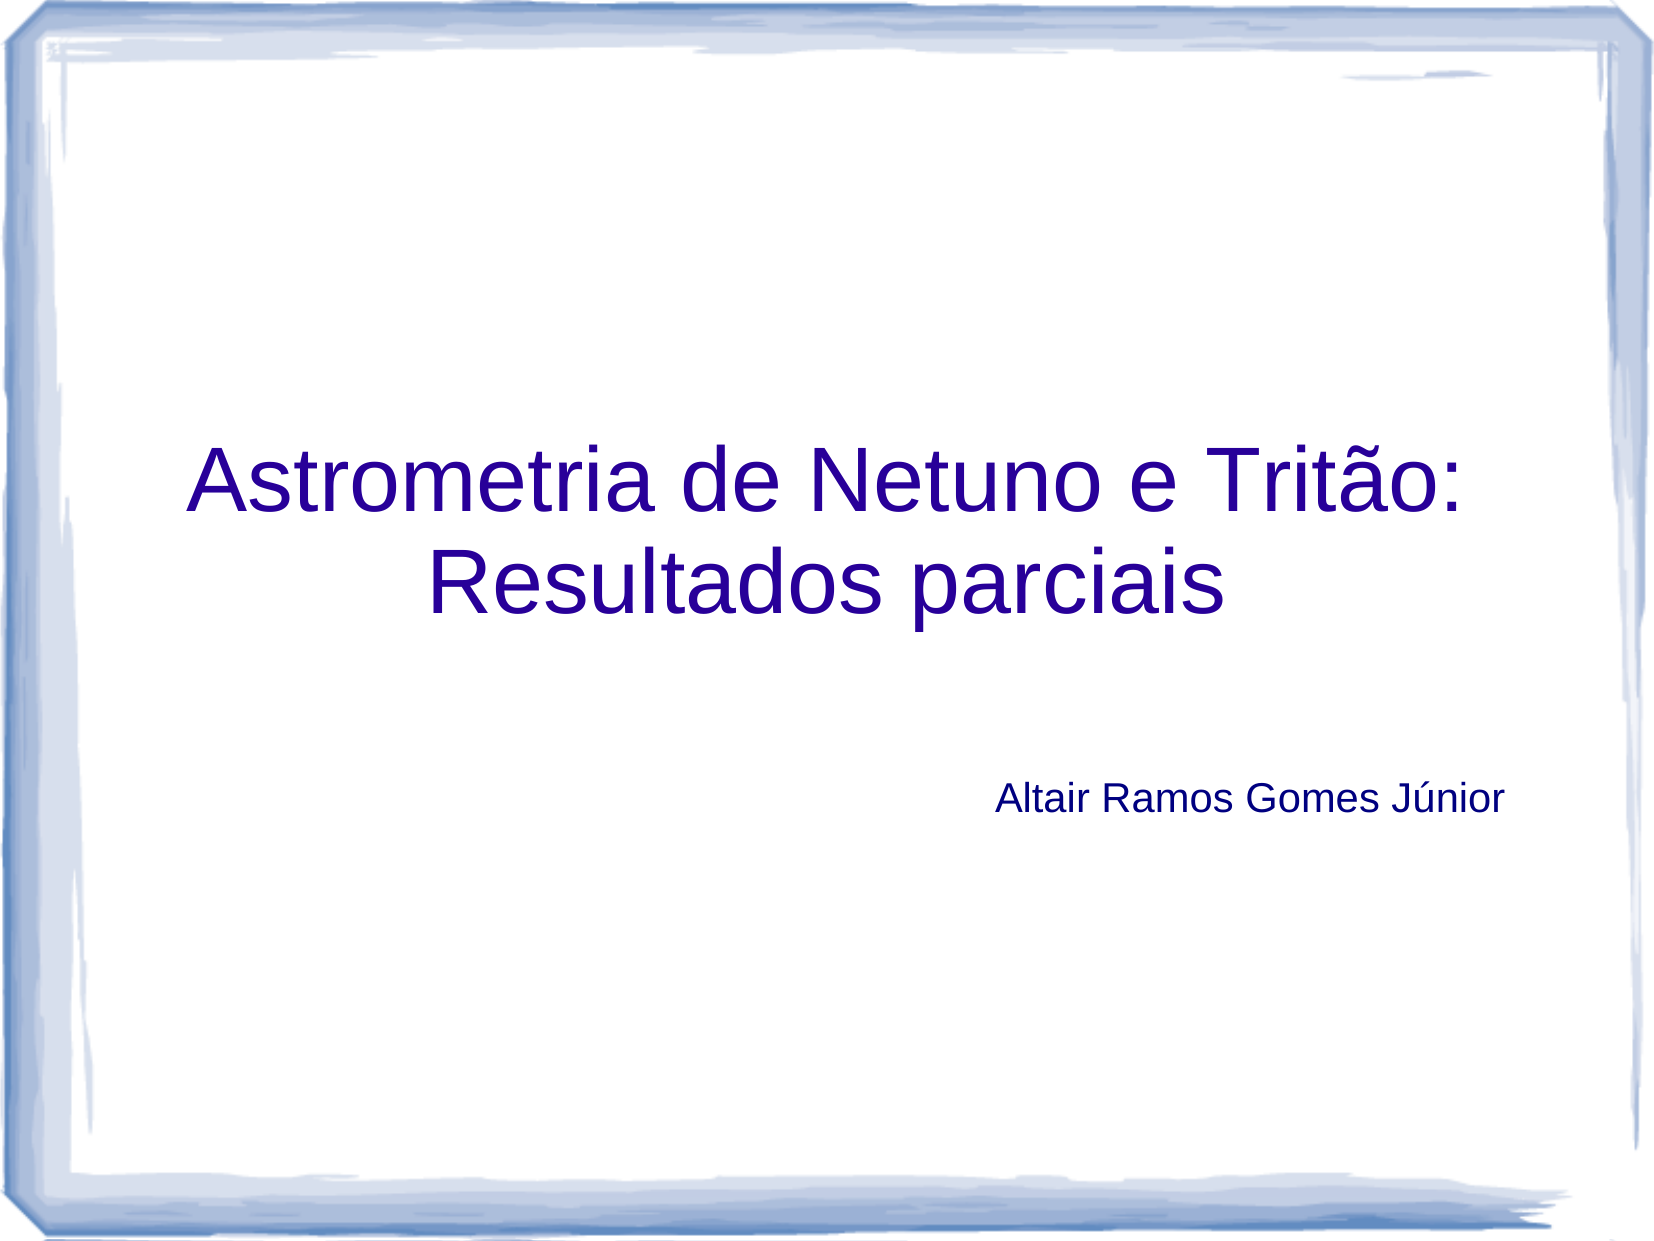

# Astrometria de Netuno e Tritão: Resultados parciais
Altair Ramos Gomes Júnior